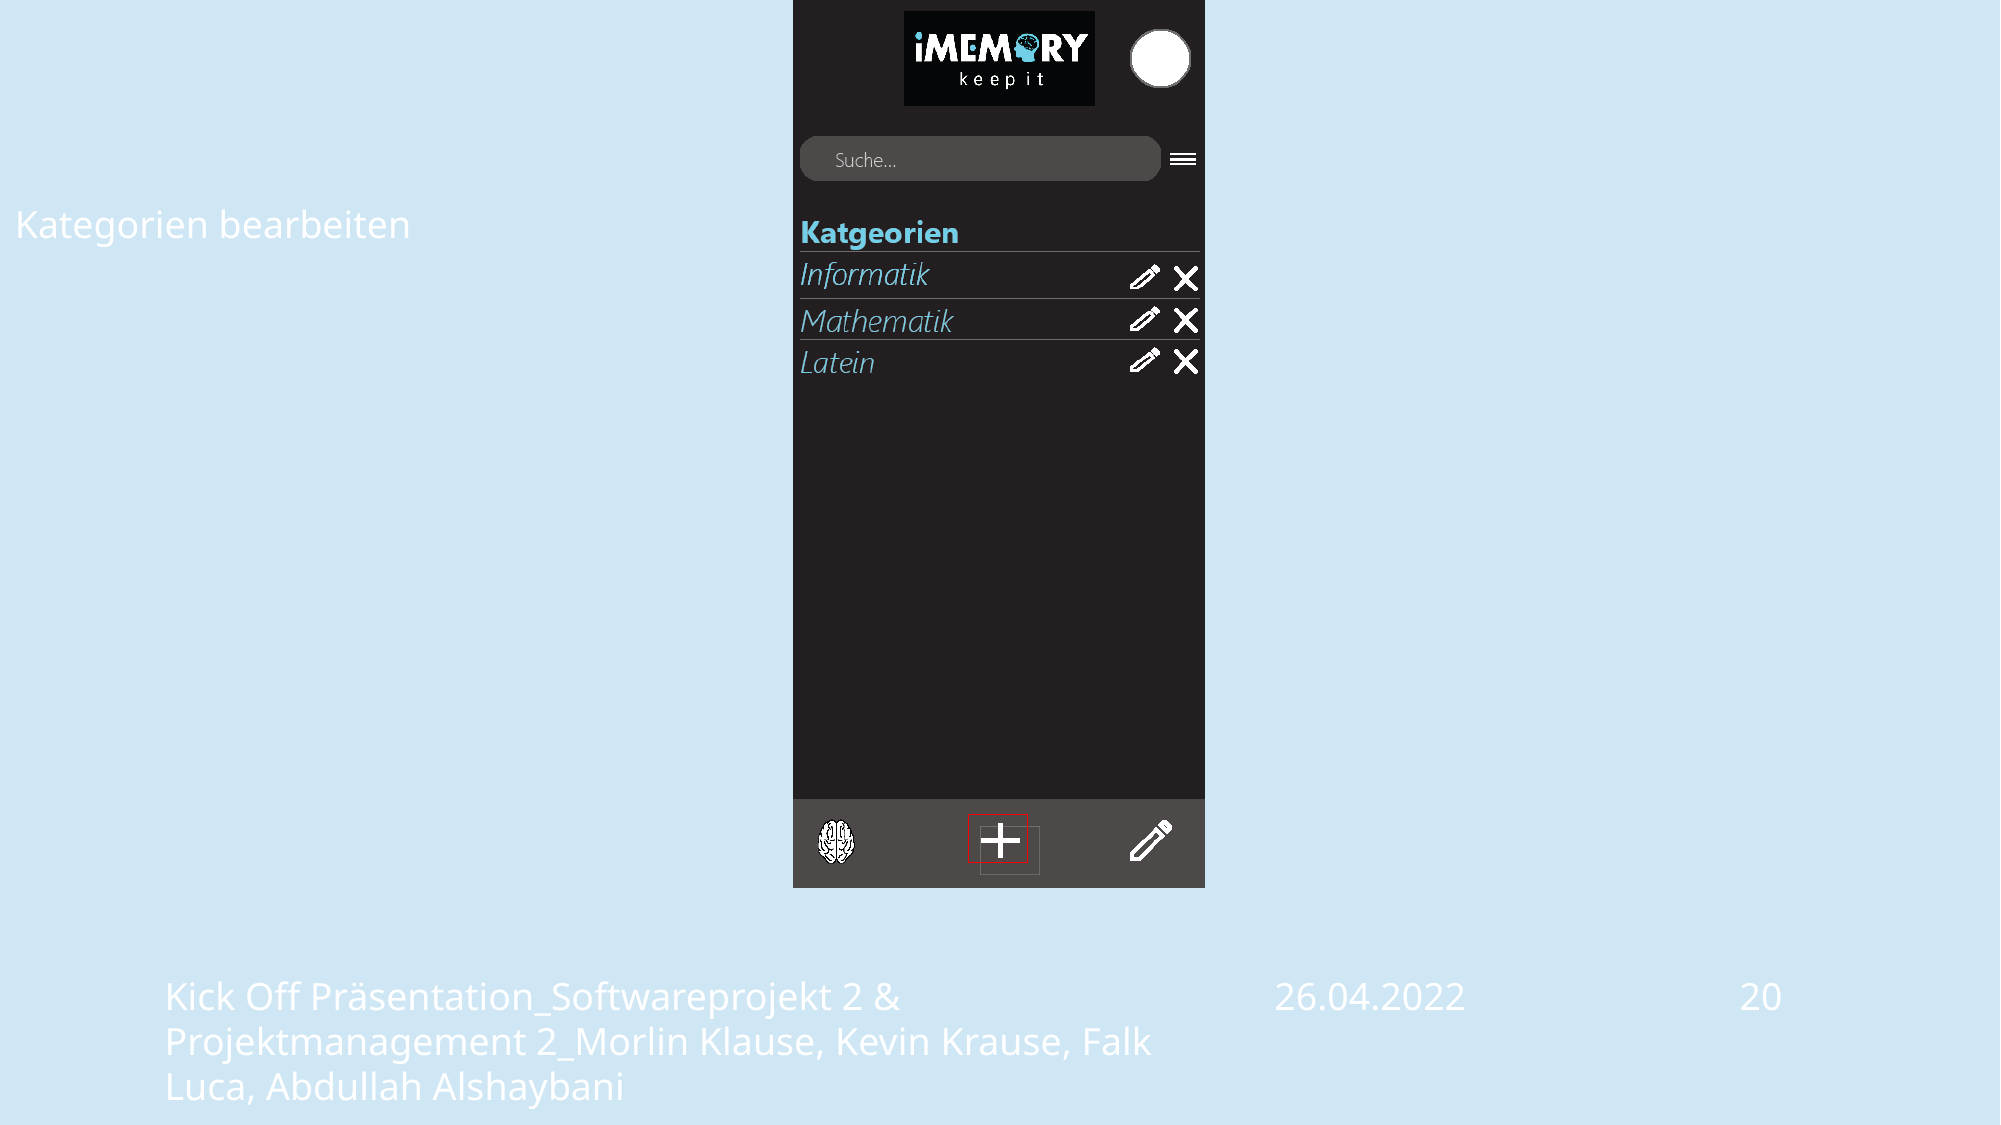

Kategorien bearbeiten
Kick Off Präsentation_Softwareprojekt 2 & Projektmanagement 2_Morlin Klause, Kevin Krause, Falk Luca, Abdullah Alshaybani
26.04.2022